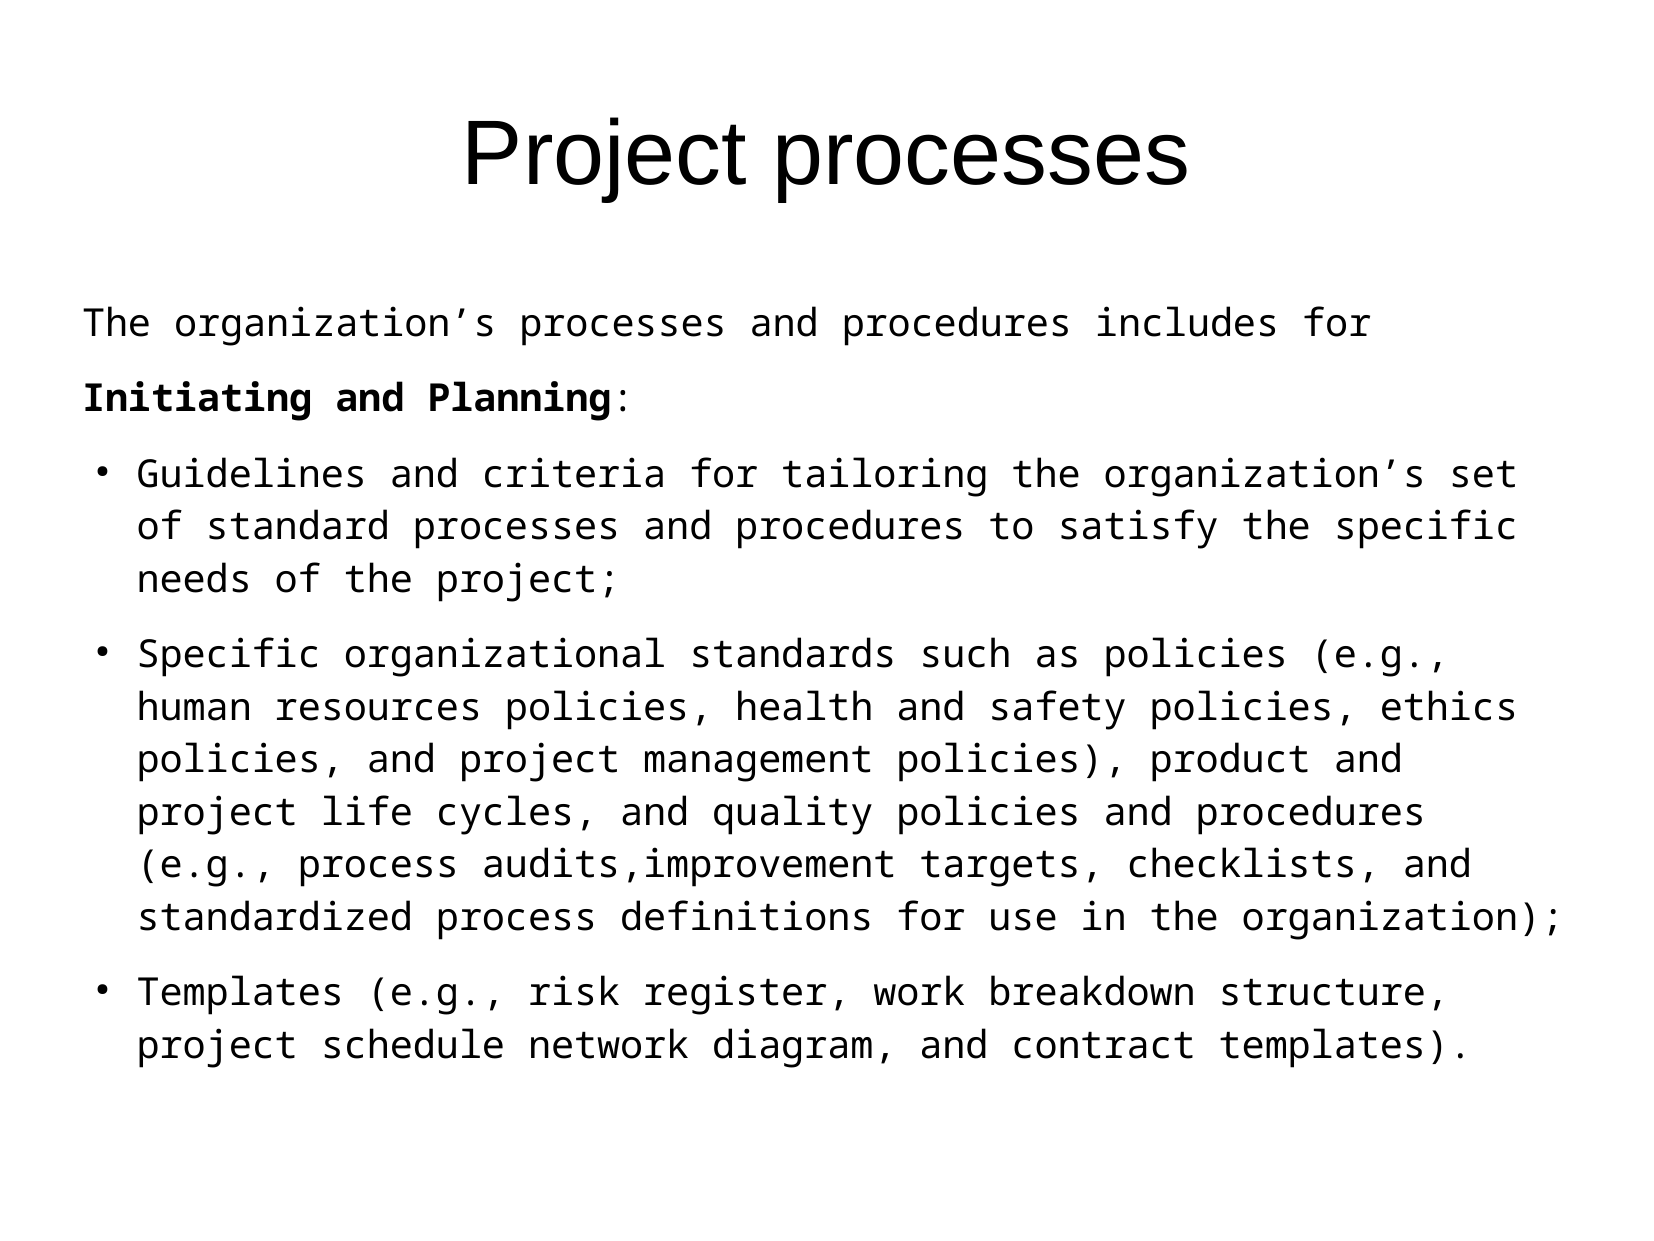

# Project processes
The organization’s processes and procedures includes for
Initiating and Planning:
Guidelines and criteria for tailoring the organization’s set of standard processes and procedures to satisfy the specific needs of the project;
Specific organizational standards such as policies (e.g., human resources policies, health and safety policies, ethics policies, and project management policies), product and project life cycles, and quality policies and procedures (e.g., process audits,improvement targets, checklists, and standardized process definitions for use in the organization);
Templates (e.g., risk register, work breakdown structure, project schedule network diagram, and contract templates).